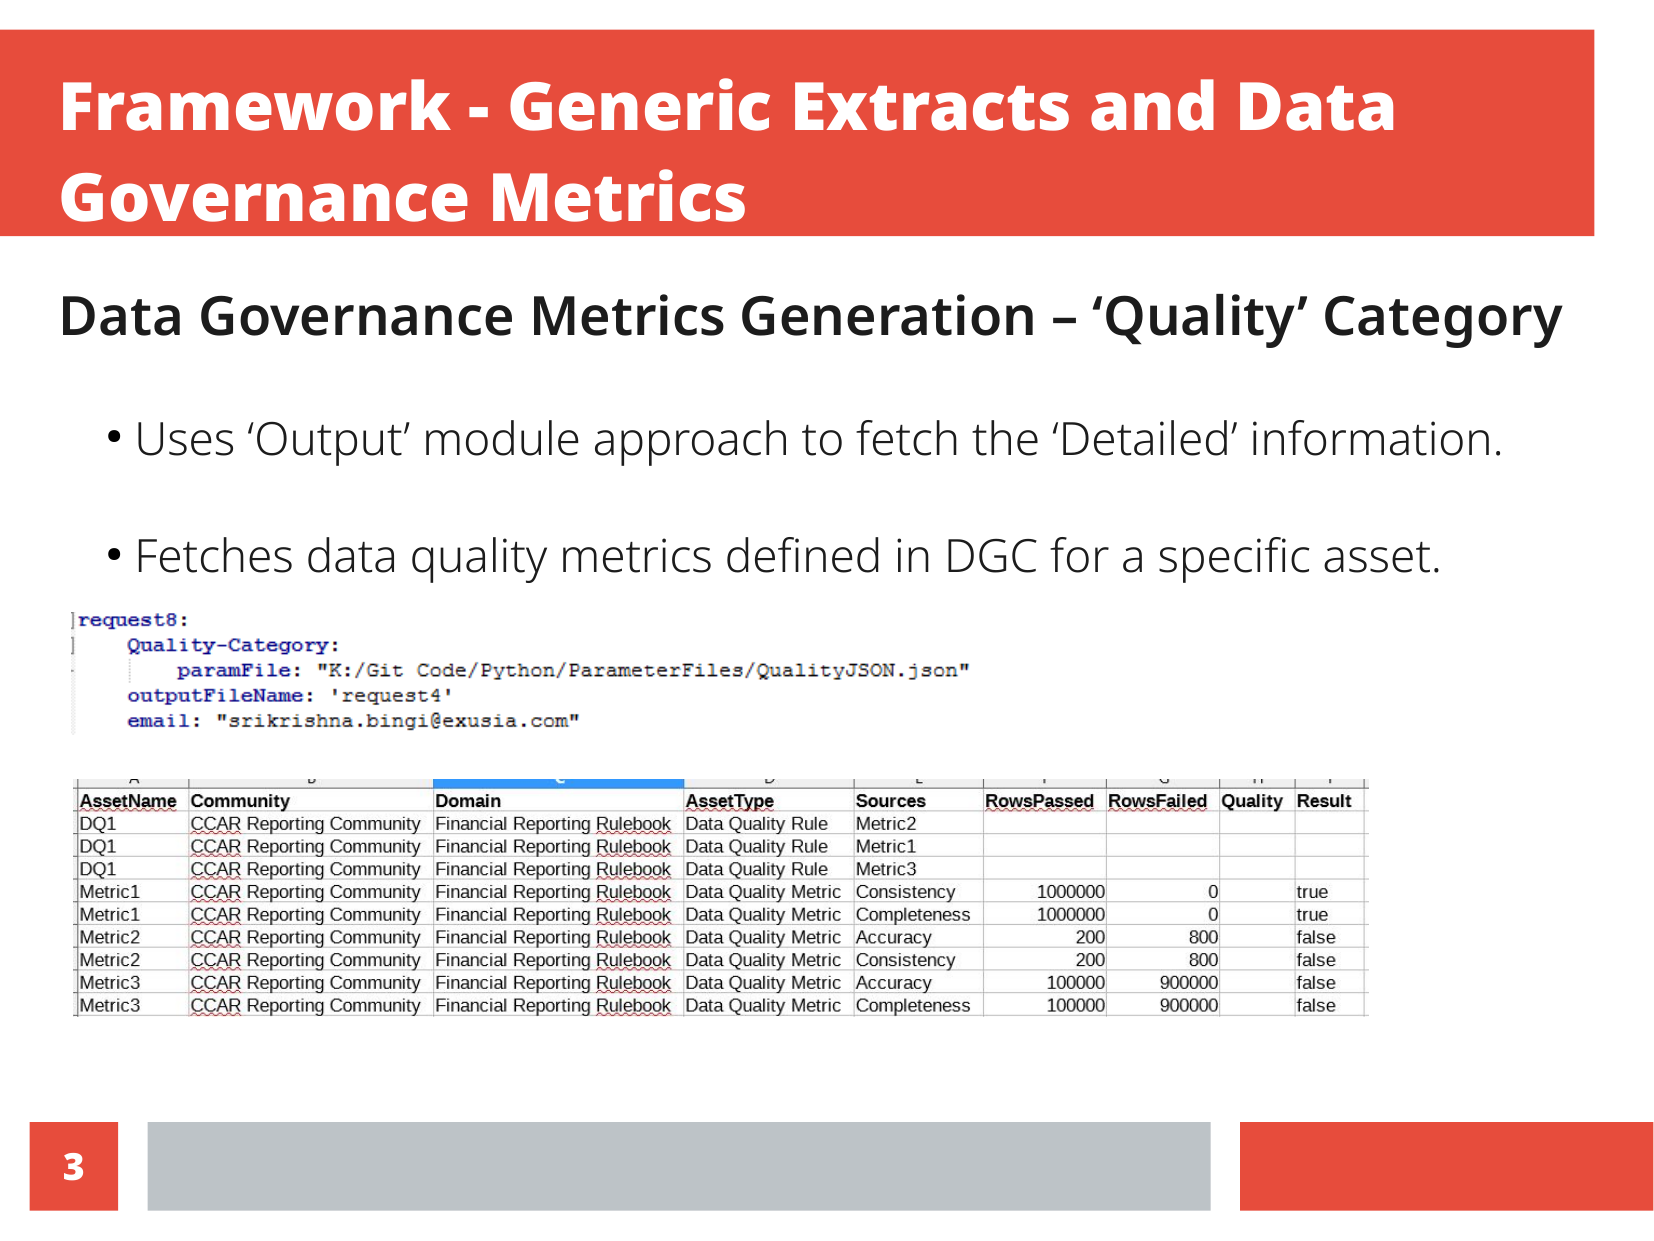

# Framework - Generic Extracts and Data Governance Metrics
Data Governance Metrics Generation – ‘Quality’ Category
 Uses ‘Output’ module approach to fetch the ‘Detailed’ information.
 Fetches data quality metrics defined in DGC for a specific asset.
3